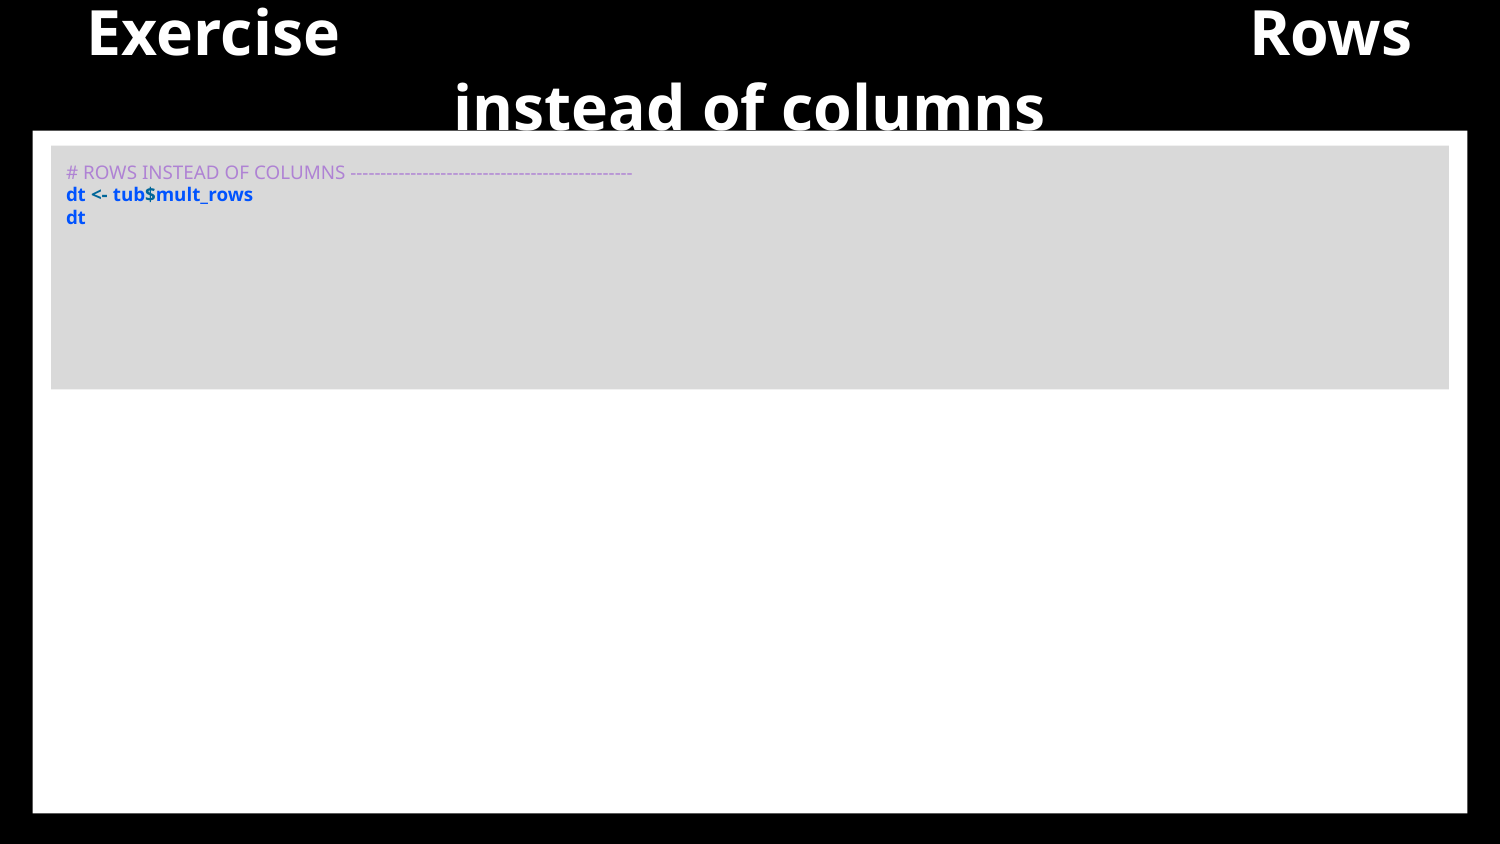

Exercise Rows instead of columns
# ROWS INSTEAD OF COLUMNS ----------------------------------------------- dt <- tub$mult_rows dt